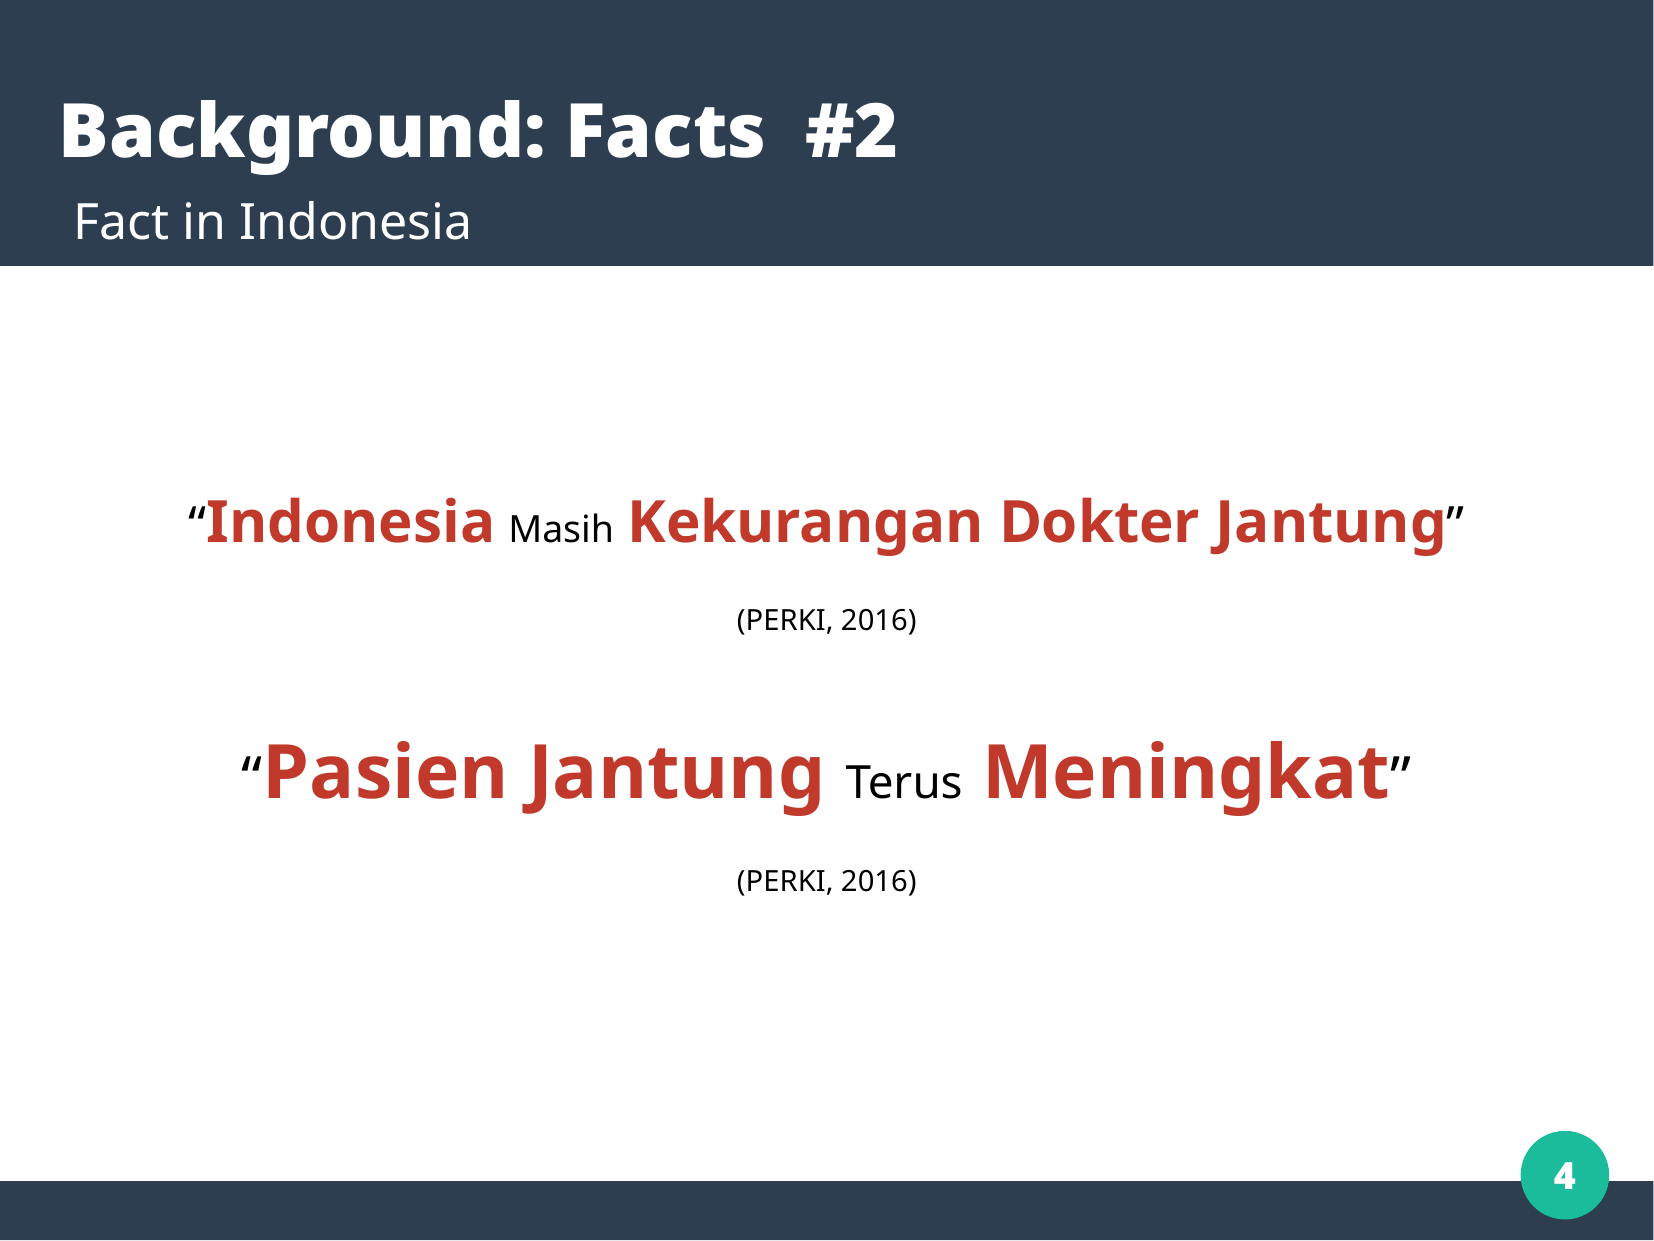

# Background: Facts #2
Fact in Indonesia
“Indonesia Masih Kekurangan Dokter Jantung”
(PERKI, 2016)
“Pasien Jantung Terus Meningkat”
(PERKI, 2016)
4